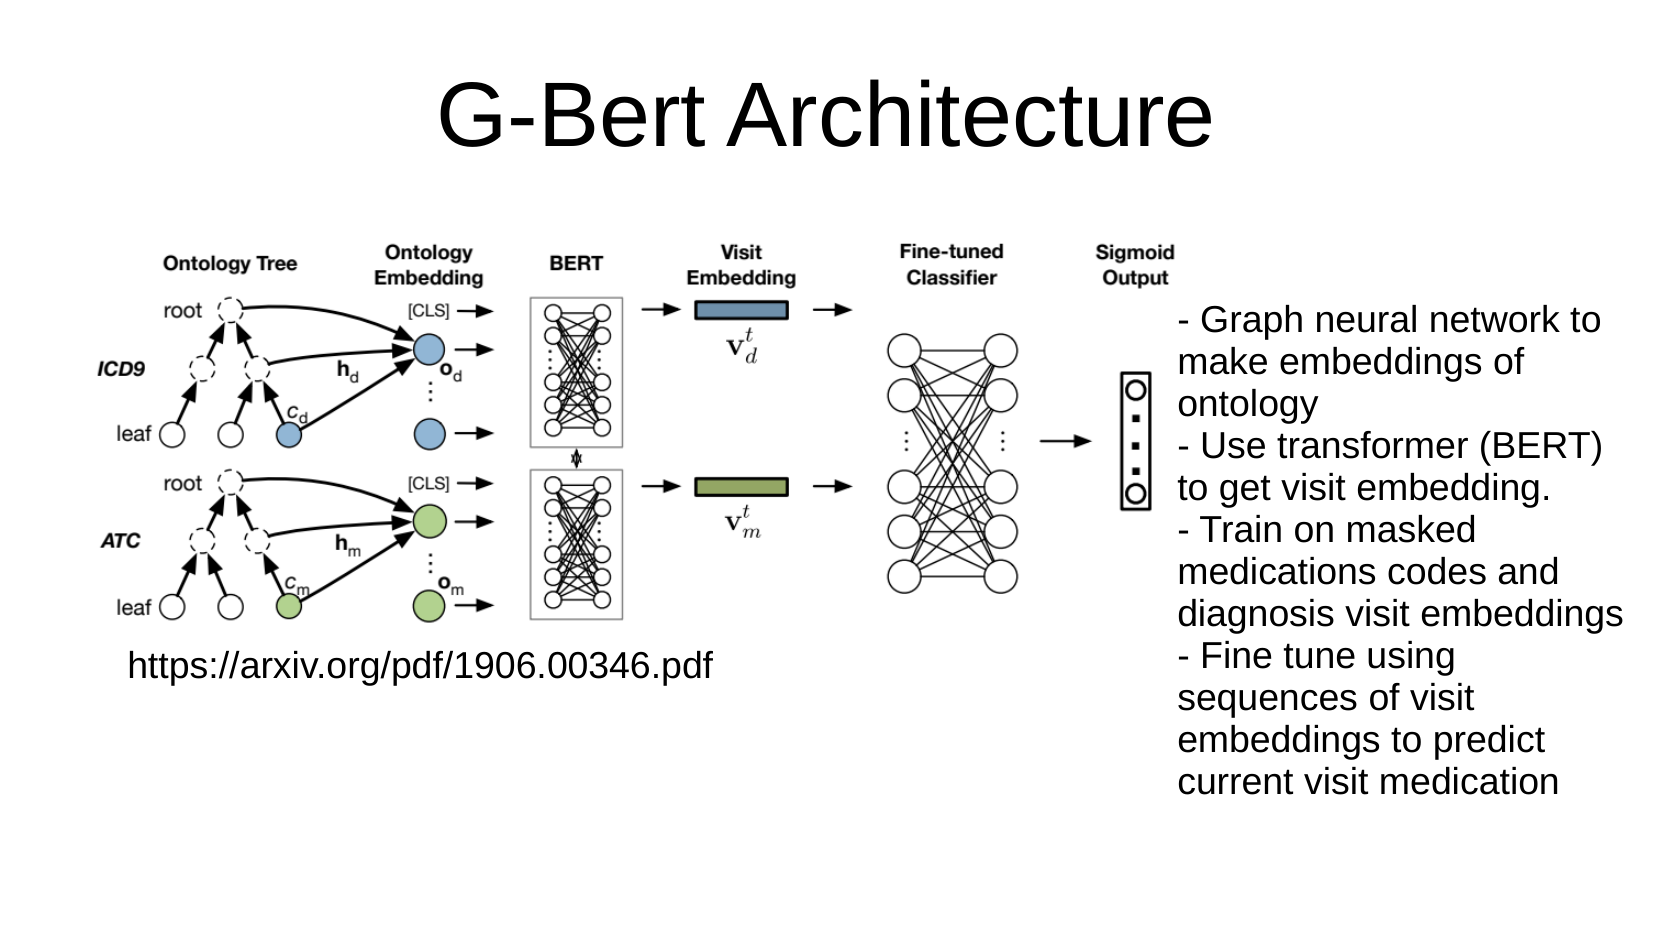

# G-Bert Architecture
- Graph neural network to make embeddings of ontology
- Use transformer (BERT) to get visit embedding.
- Train on masked medications codes and diagnosis visit embeddings
- Fine tune using sequences of visit embeddings to predict current visit medication
https://arxiv.org/pdf/1906.00346.pdf